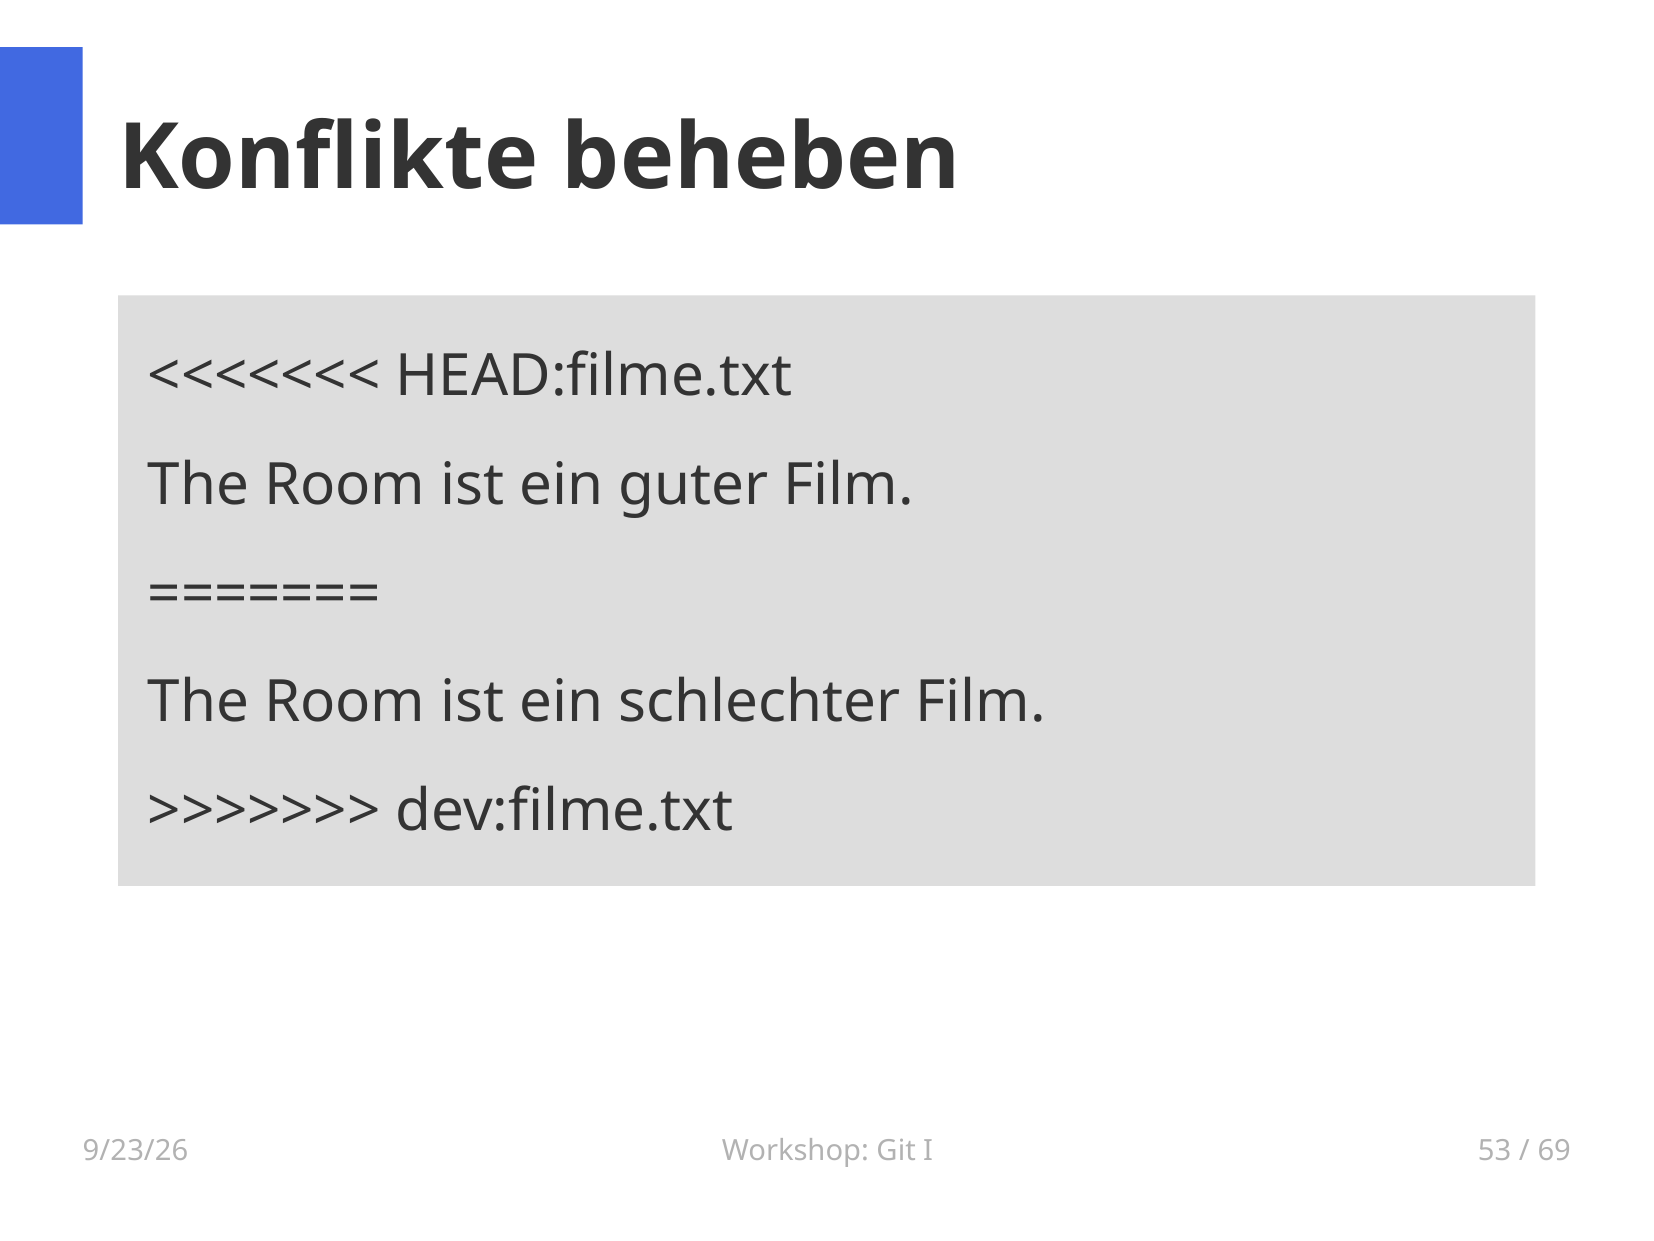

# Konflikte beheben
<<<<<<< HEAD:filme.txt
The Room ist ein guter Film.
=======
The Room ist ein schlechter Film.
>>>>>>> dev:filme.txt